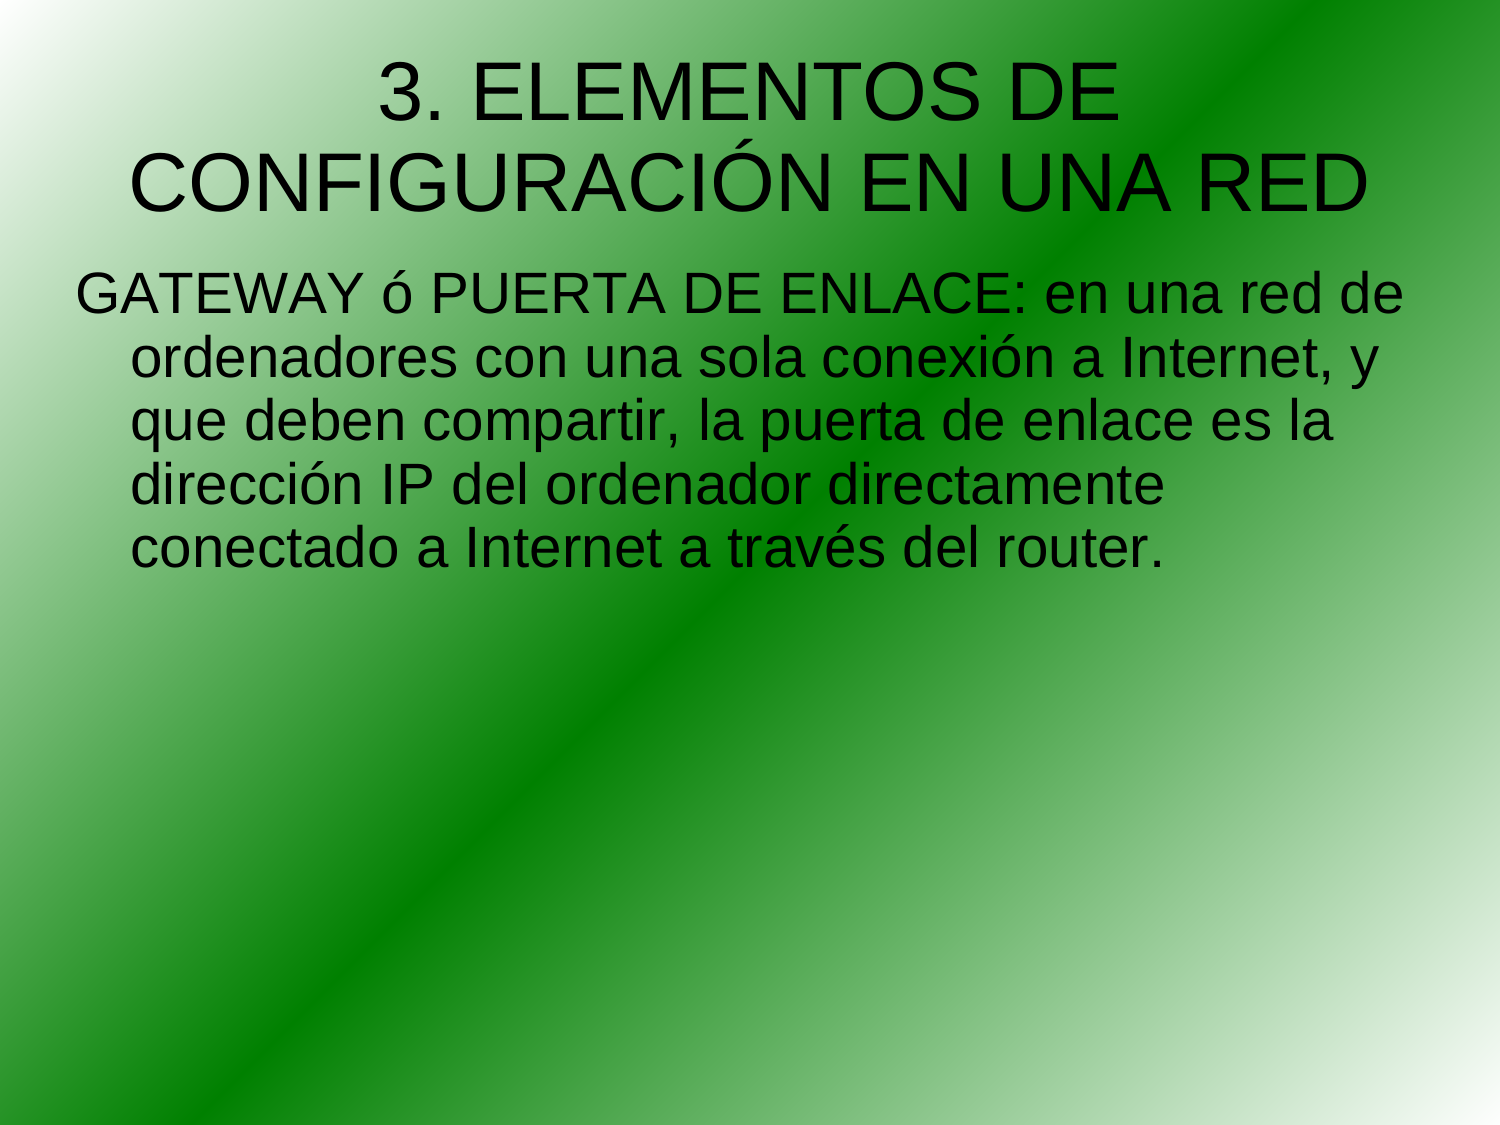

# 3. ELEMENTOS DE CONFIGURACIÓN EN UNA RED
GATEWAY ó PUERTA DE ENLACE: en una red de ordenadores con una sola conexión a Internet, y que deben compartir, la puerta de enlace es la dirección IP del ordenador directamente conectado a Internet a través del router.